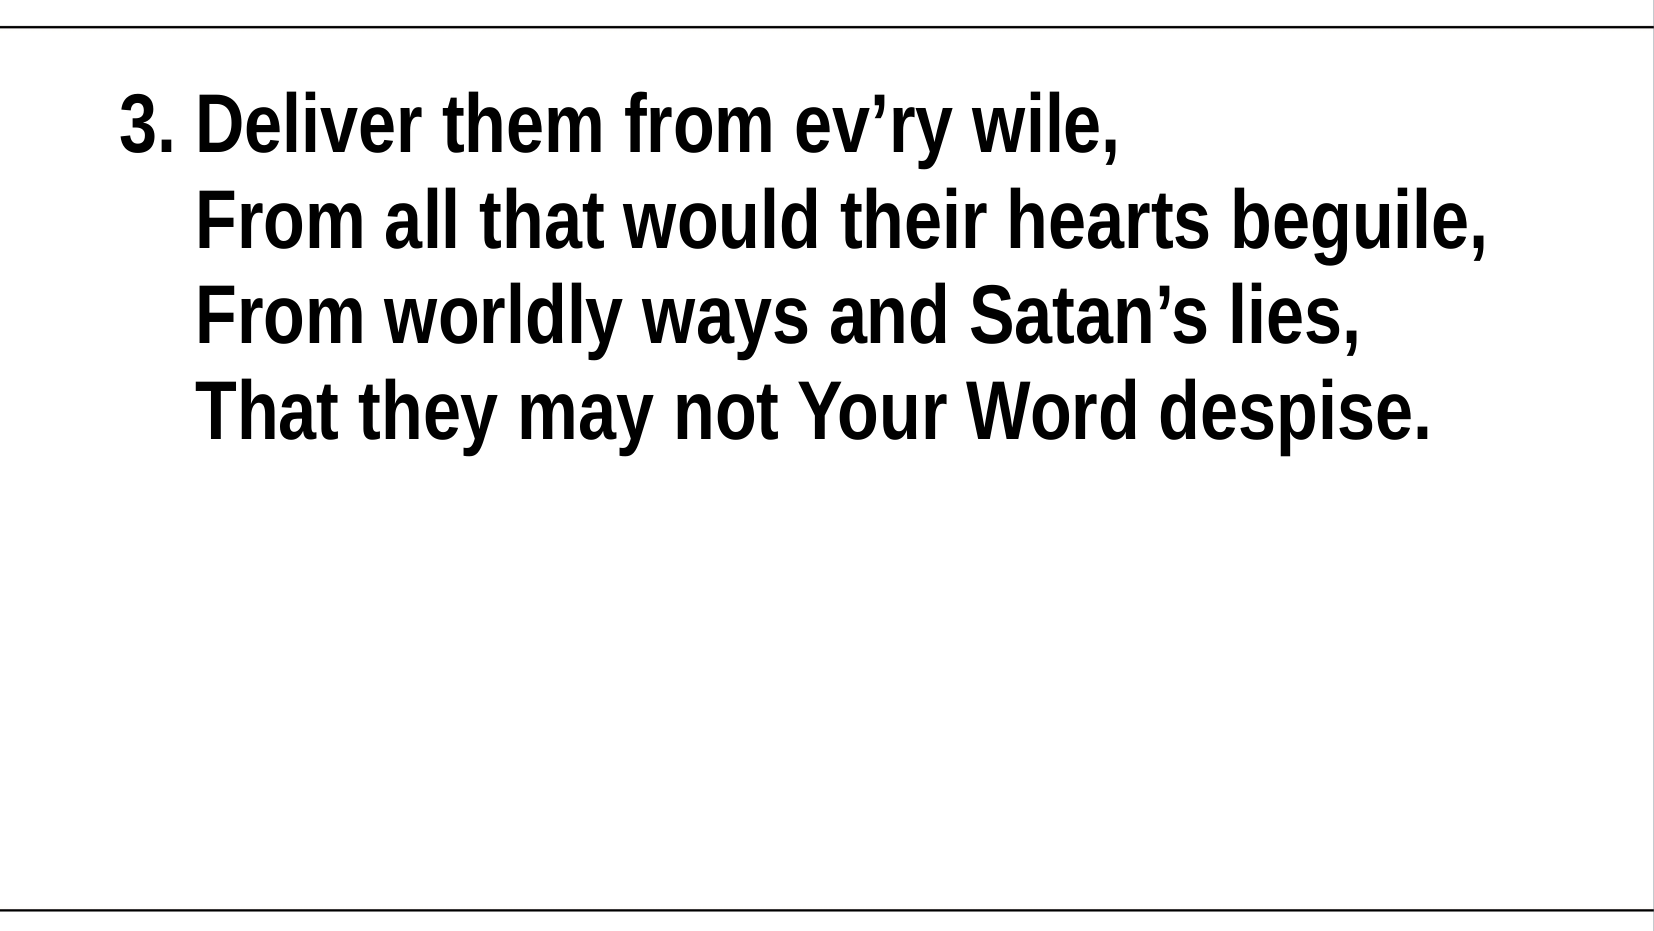

3. Deliver them from ev’ry wile,
 From all that would their hearts beguile,
 From worldly ways and Satan’s lies,
 That they may not Your Word despise.